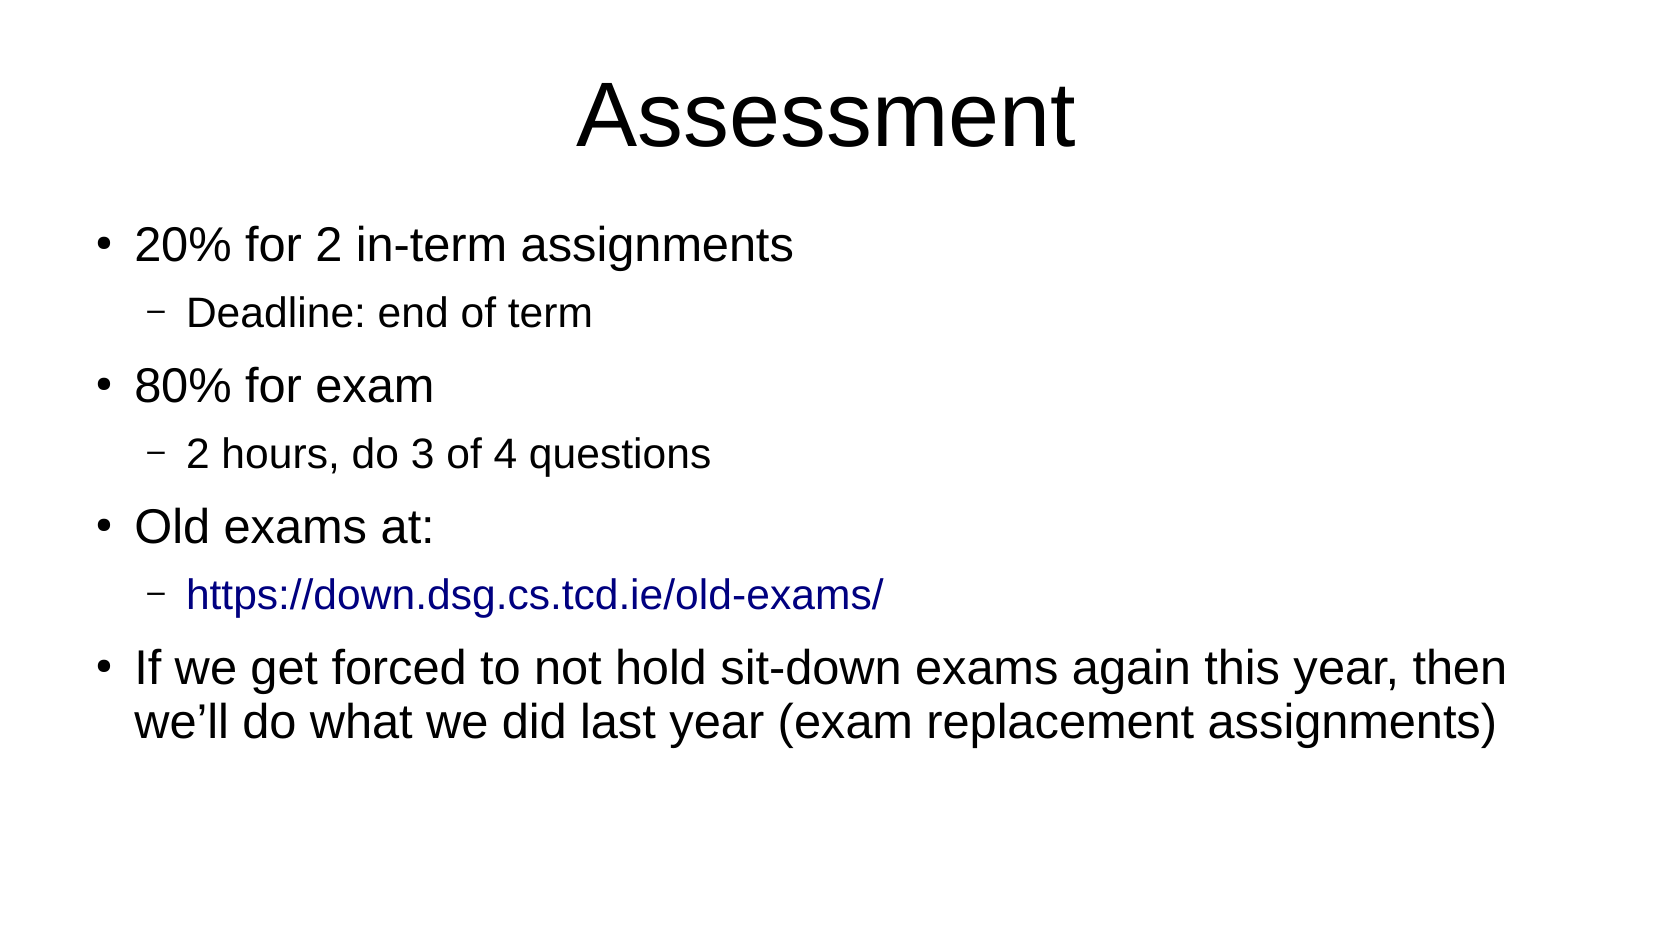

# Assessment
20% for 2 in-term assignments
Deadline: end of term
80% for exam
2 hours, do 3 of 4 questions
Old exams at:
https://down.dsg.cs.tcd.ie/old-exams/
If we get forced to not hold sit-down exams again this year, then we’ll do what we did last year (exam replacement assignments)